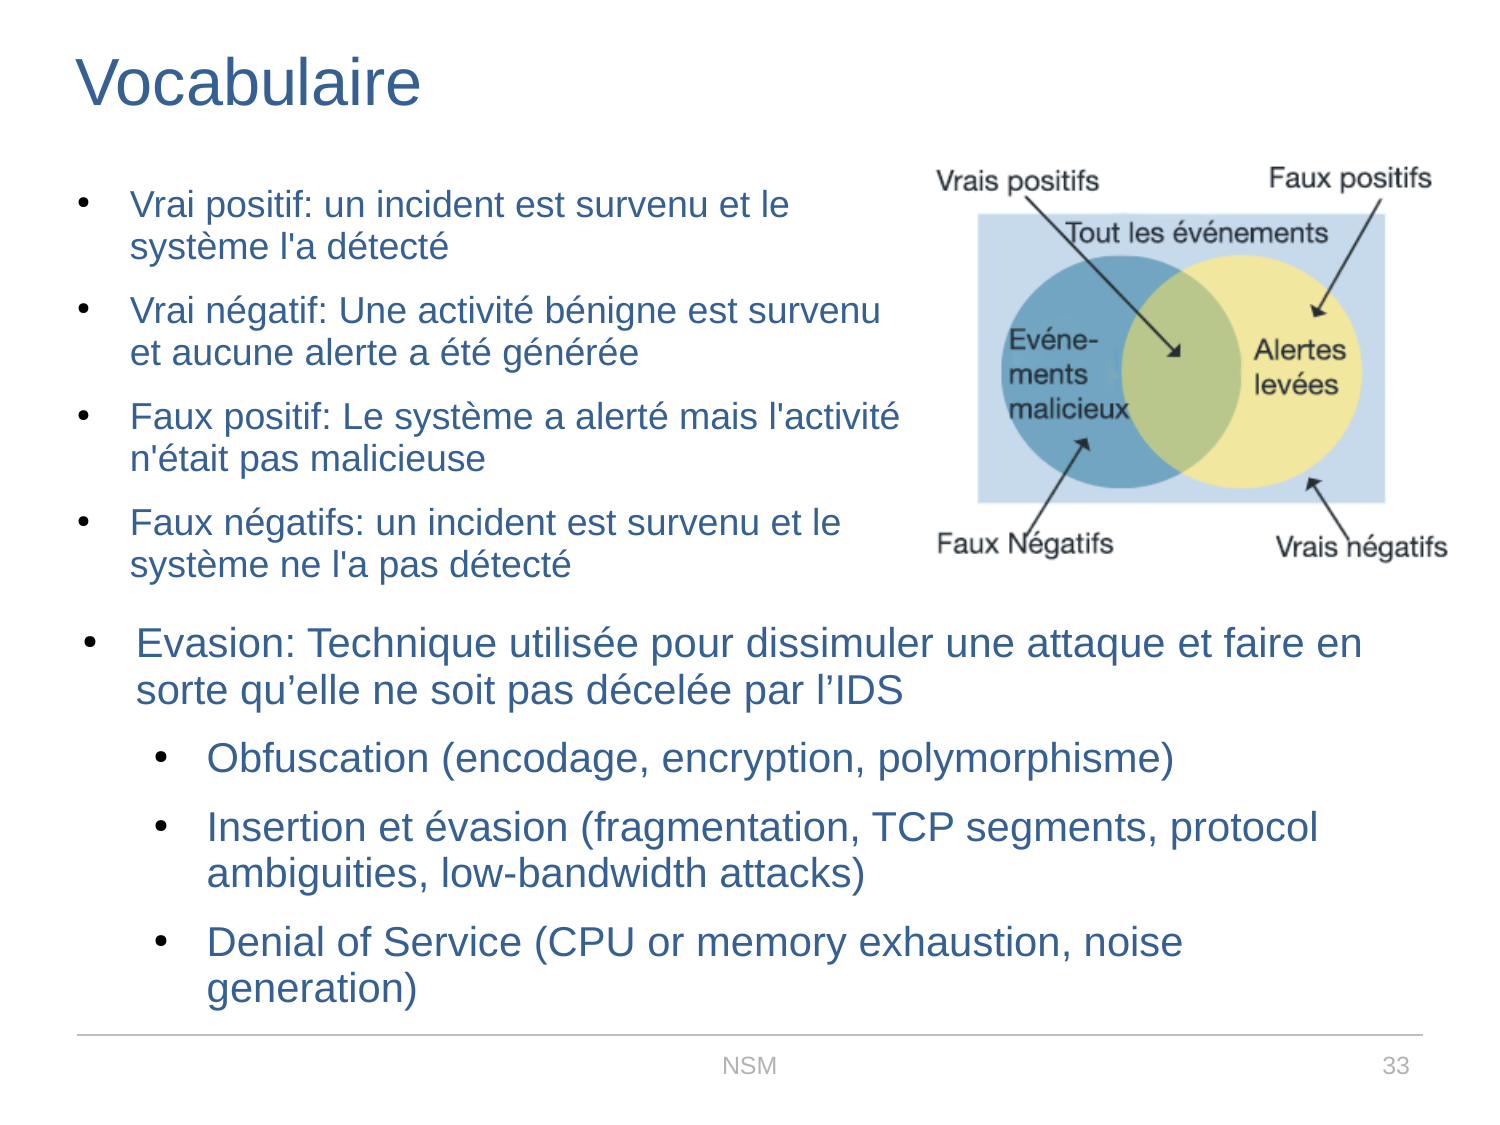

# Vocabulaire
Vrai positif: un incident est survenu et le système l'a détecté
Vrai négatif: Une activité bénigne est survenu et aucune alerte a été générée
Faux positif: Le système a alerté mais l'activité n'était pas malicieuse
Faux négatifs: un incident est survenu et le système ne l'a pas détecté
Evasion: Technique utilisée pour dissimuler une attaque et faire en sorte qu’elle ne soit pas décelée par l’IDS
Obfuscation (encodage, encryption, polymorphisme)
Insertion et évasion (fragmentation, TCP segments, protocol ambiguities, low-bandwidth attacks)
Denial of Service (CPU or memory exhaustion, noise generation)
Your footer here
33